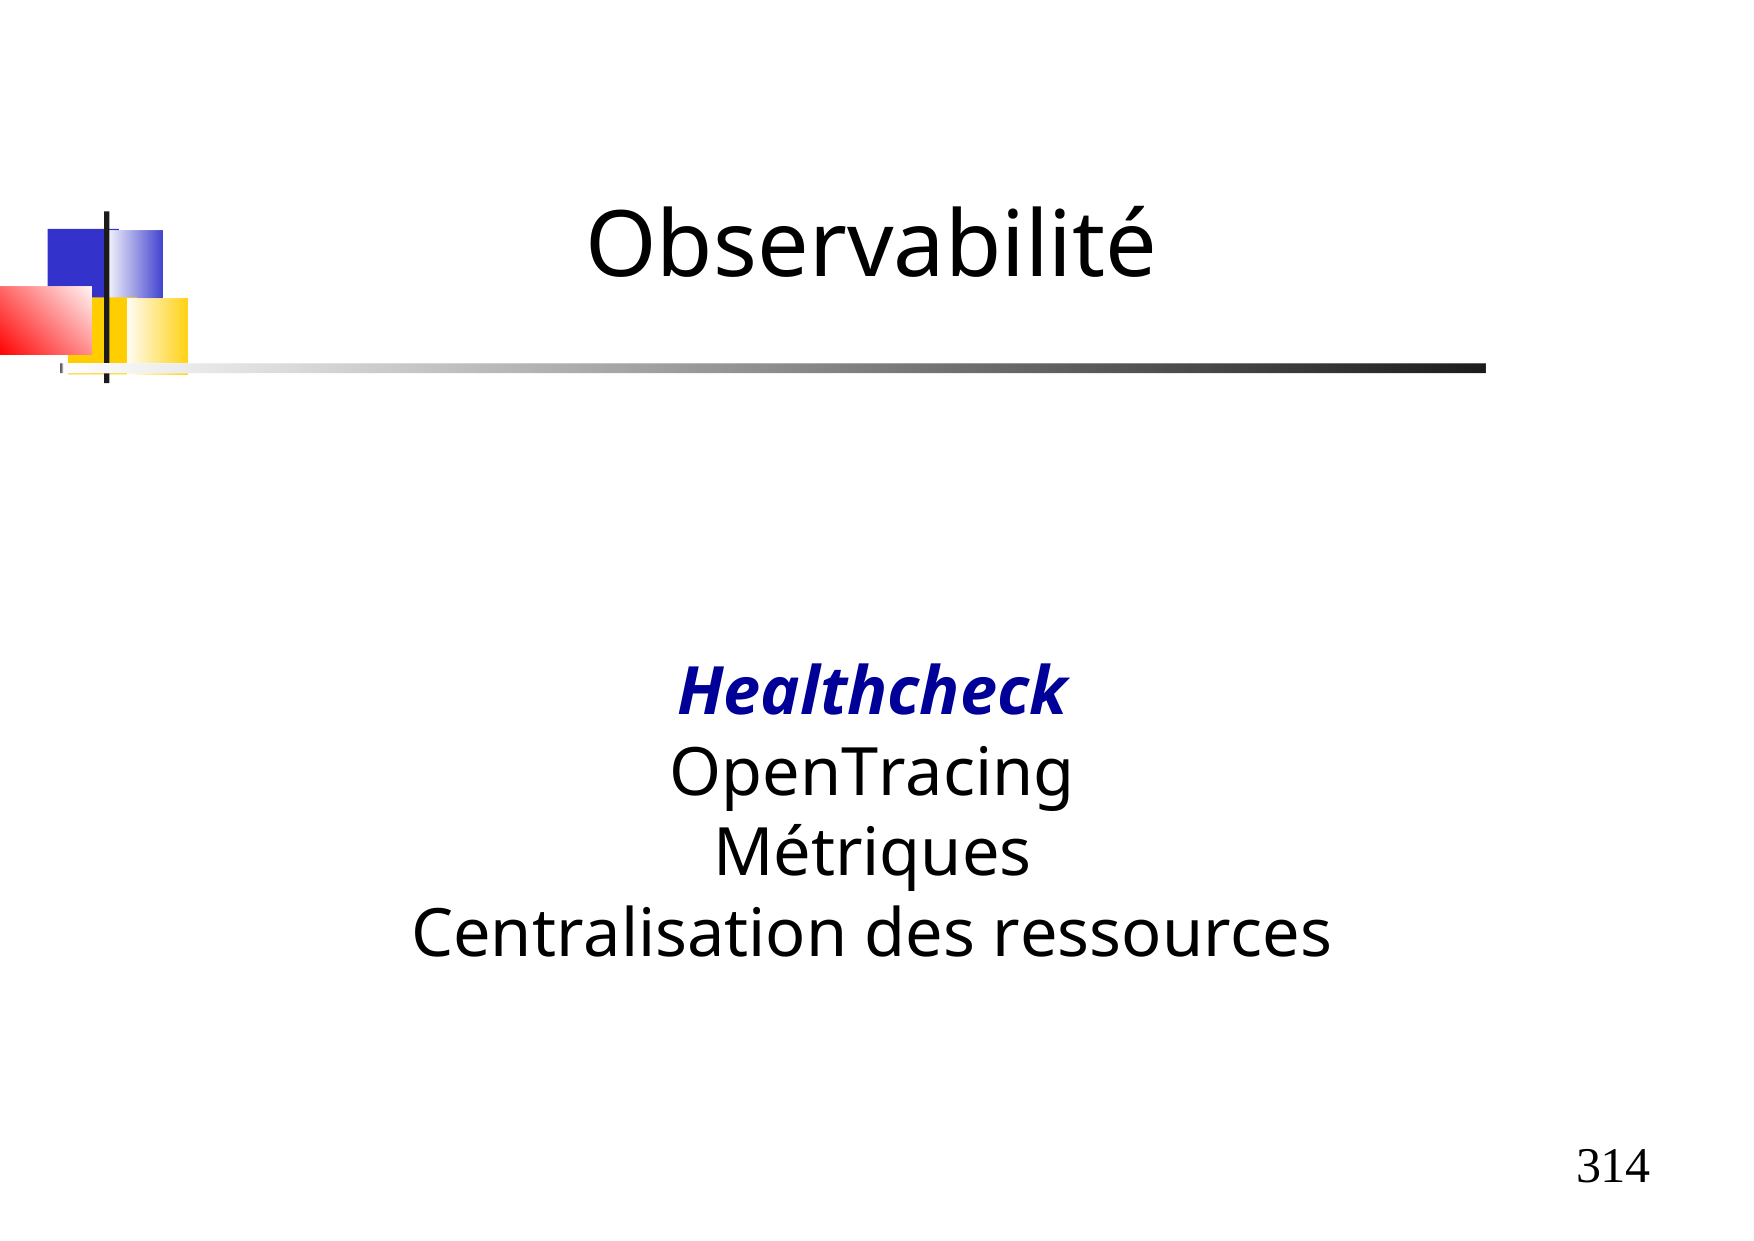

# Observabilité
Healthcheck
OpenTracing
Métriques
Centralisation des ressources
314